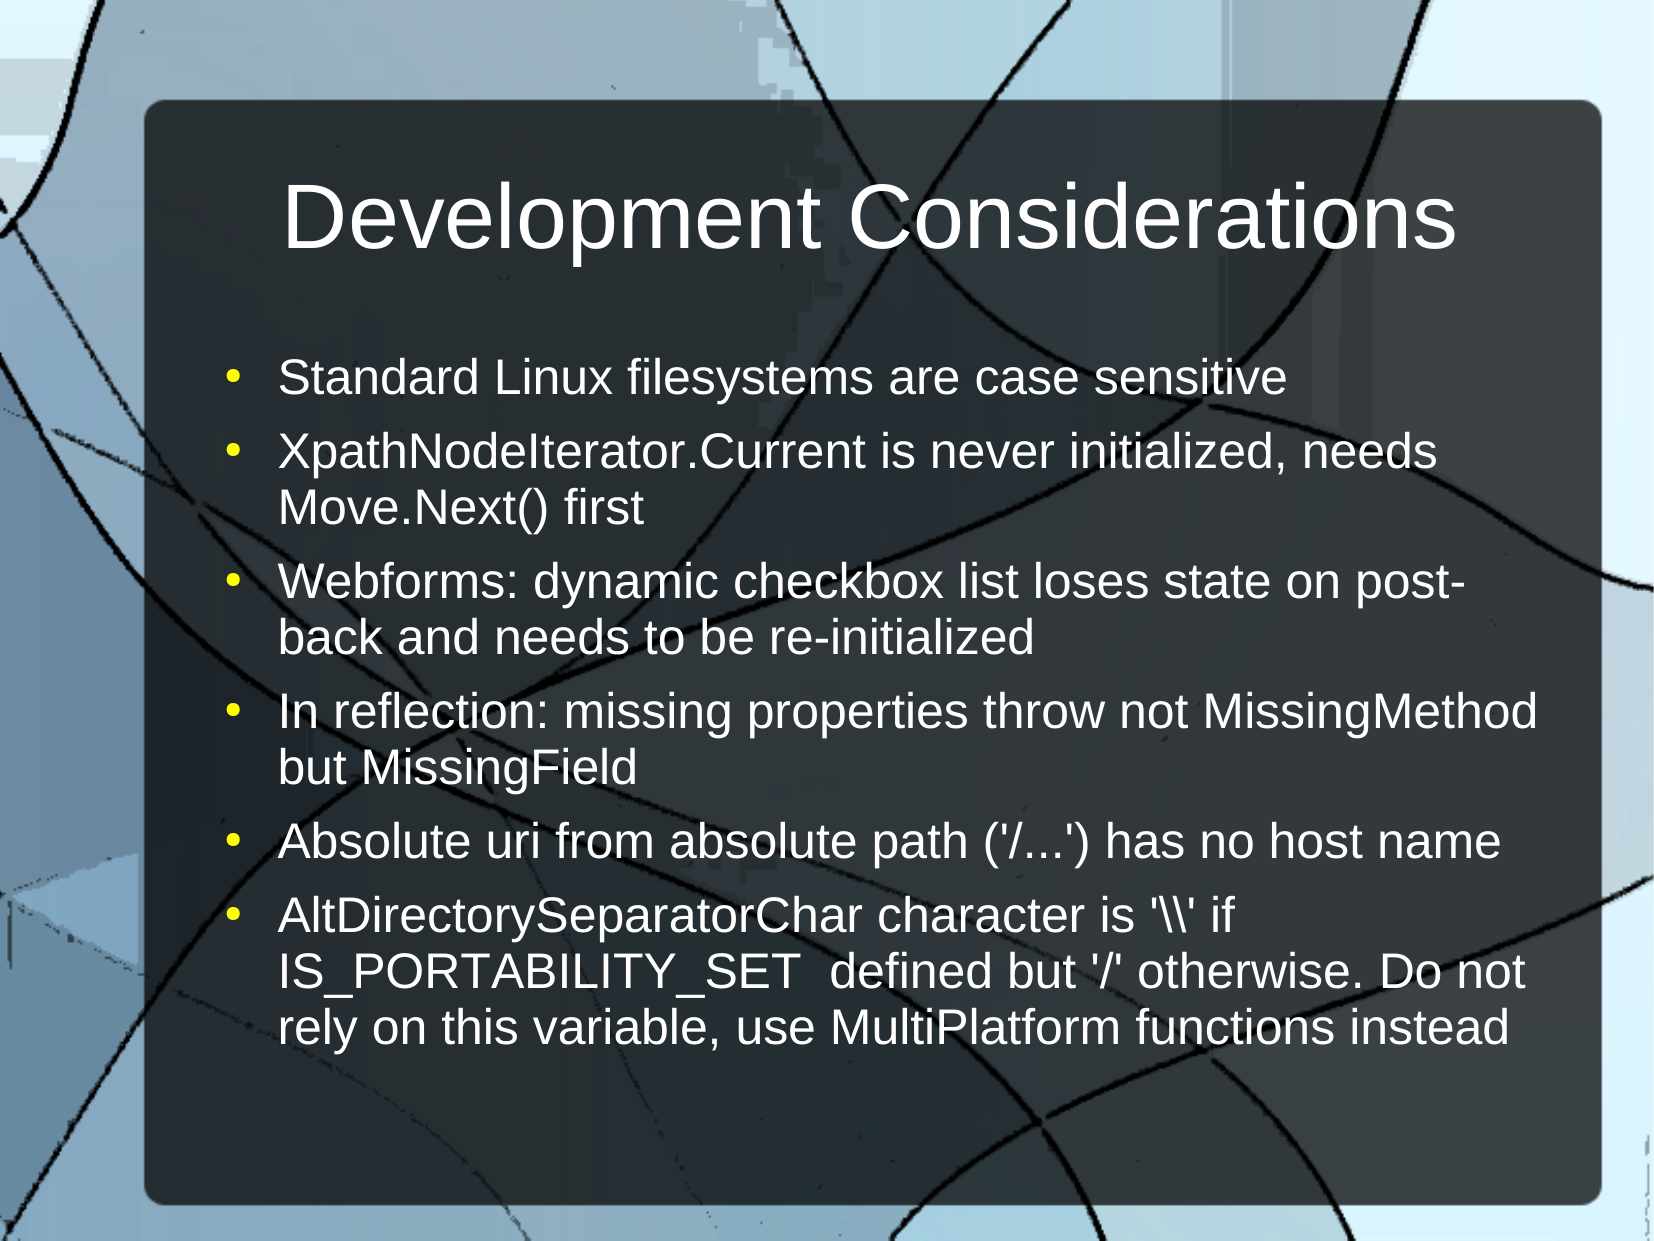

# Development Considerations
Standard Linux filesystems are case sensitive
XpathNodeIterator.Current is never initialized, needs Move.Next() first
Webforms: dynamic checkbox list loses state on post-back and needs to be re-initialized
In reflection: missing properties throw not MissingMethod but MissingField
Absolute uri from absolute path ('/...') has no host name
AltDirectorySeparatorChar character is '\\' if IS_PORTABILITY_SET defined but '/' otherwise. Do not rely on this variable, use MultiPlatform functions instead